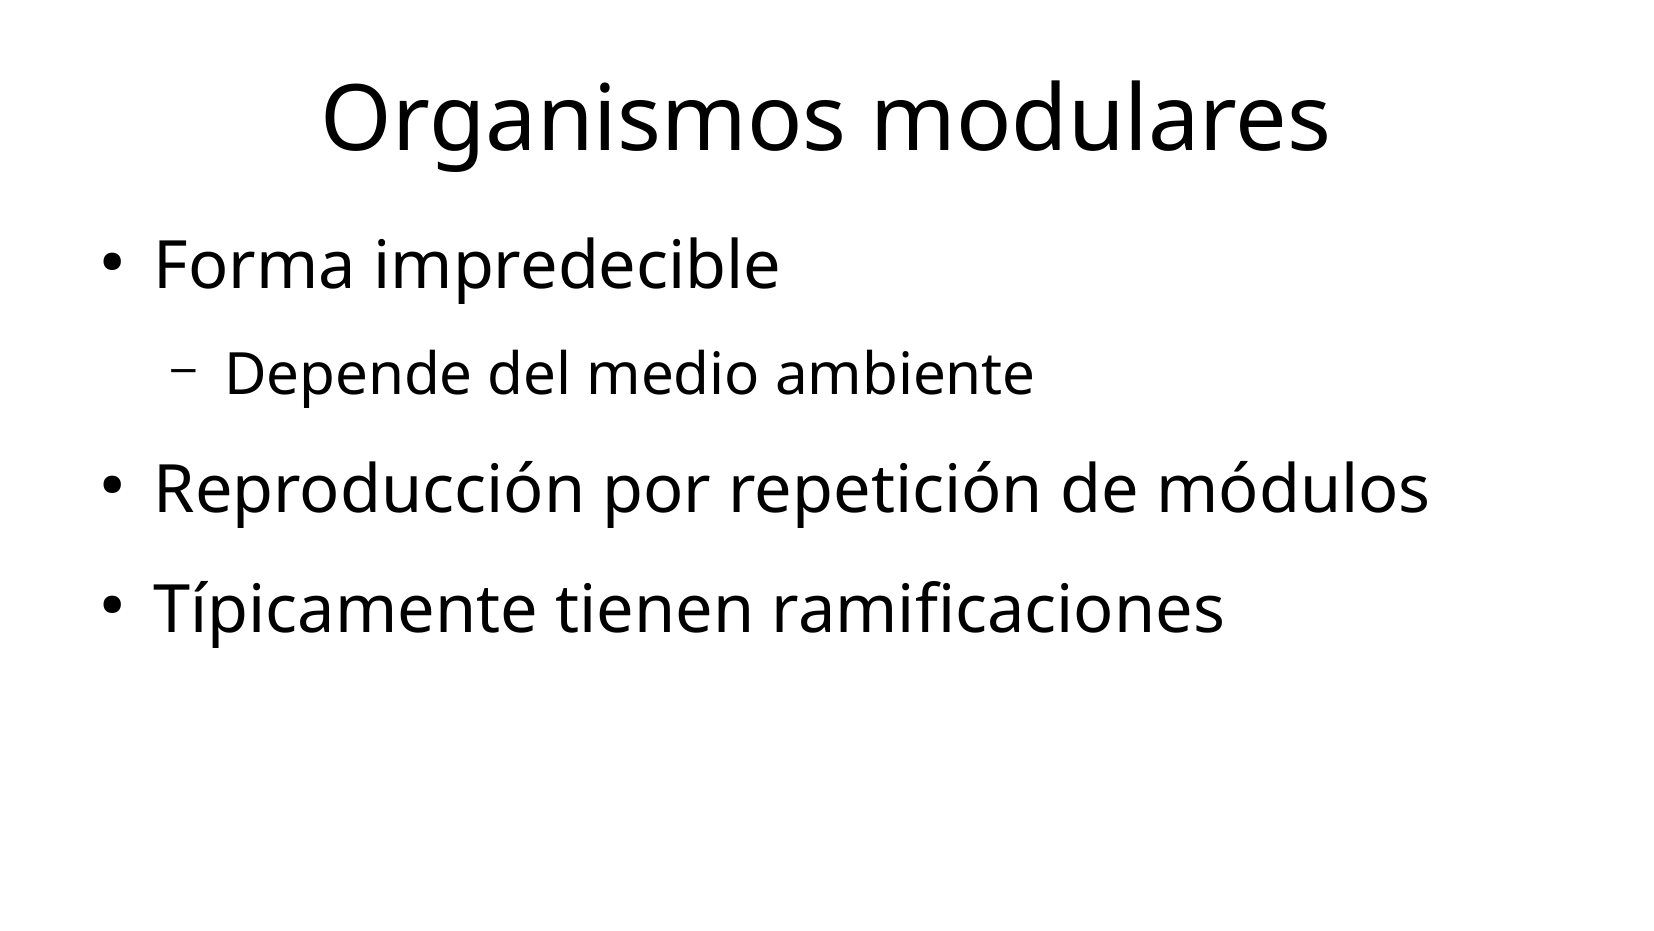

# Organismos modulares
Forma impredecible
Depende del medio ambiente
Reproducción por repetición de módulos
Típicamente tienen ramificaciones